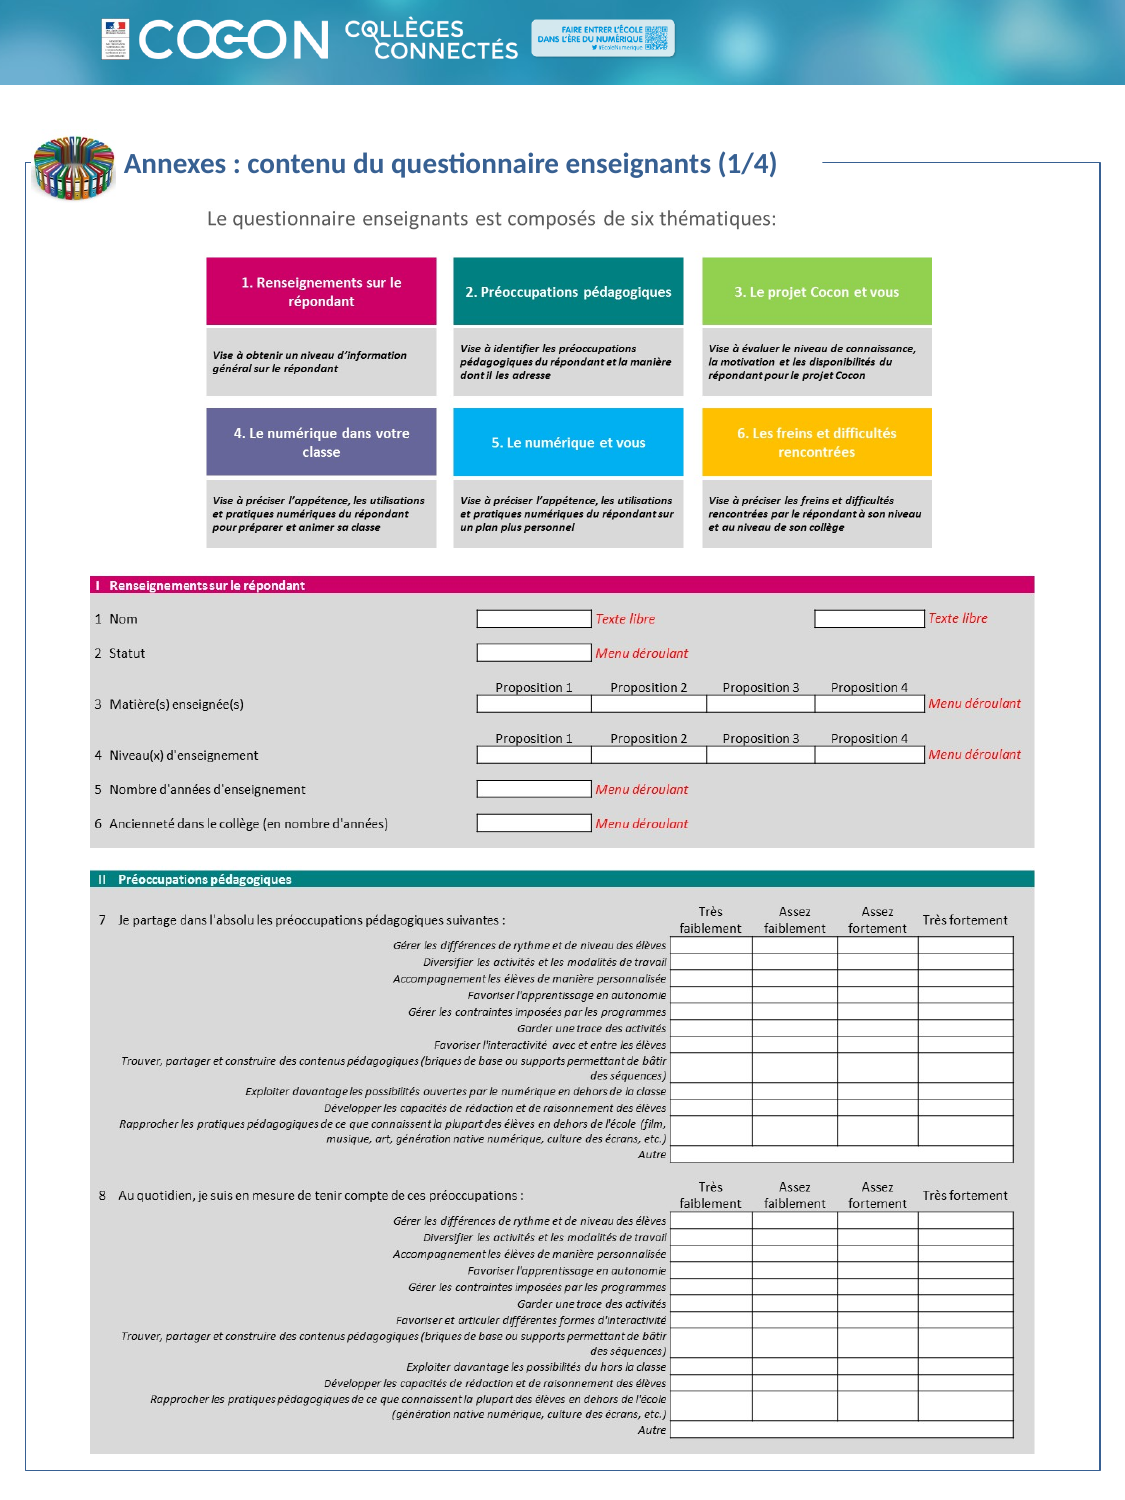

Annexes : contenu du questionnaire enseignants (1/4)